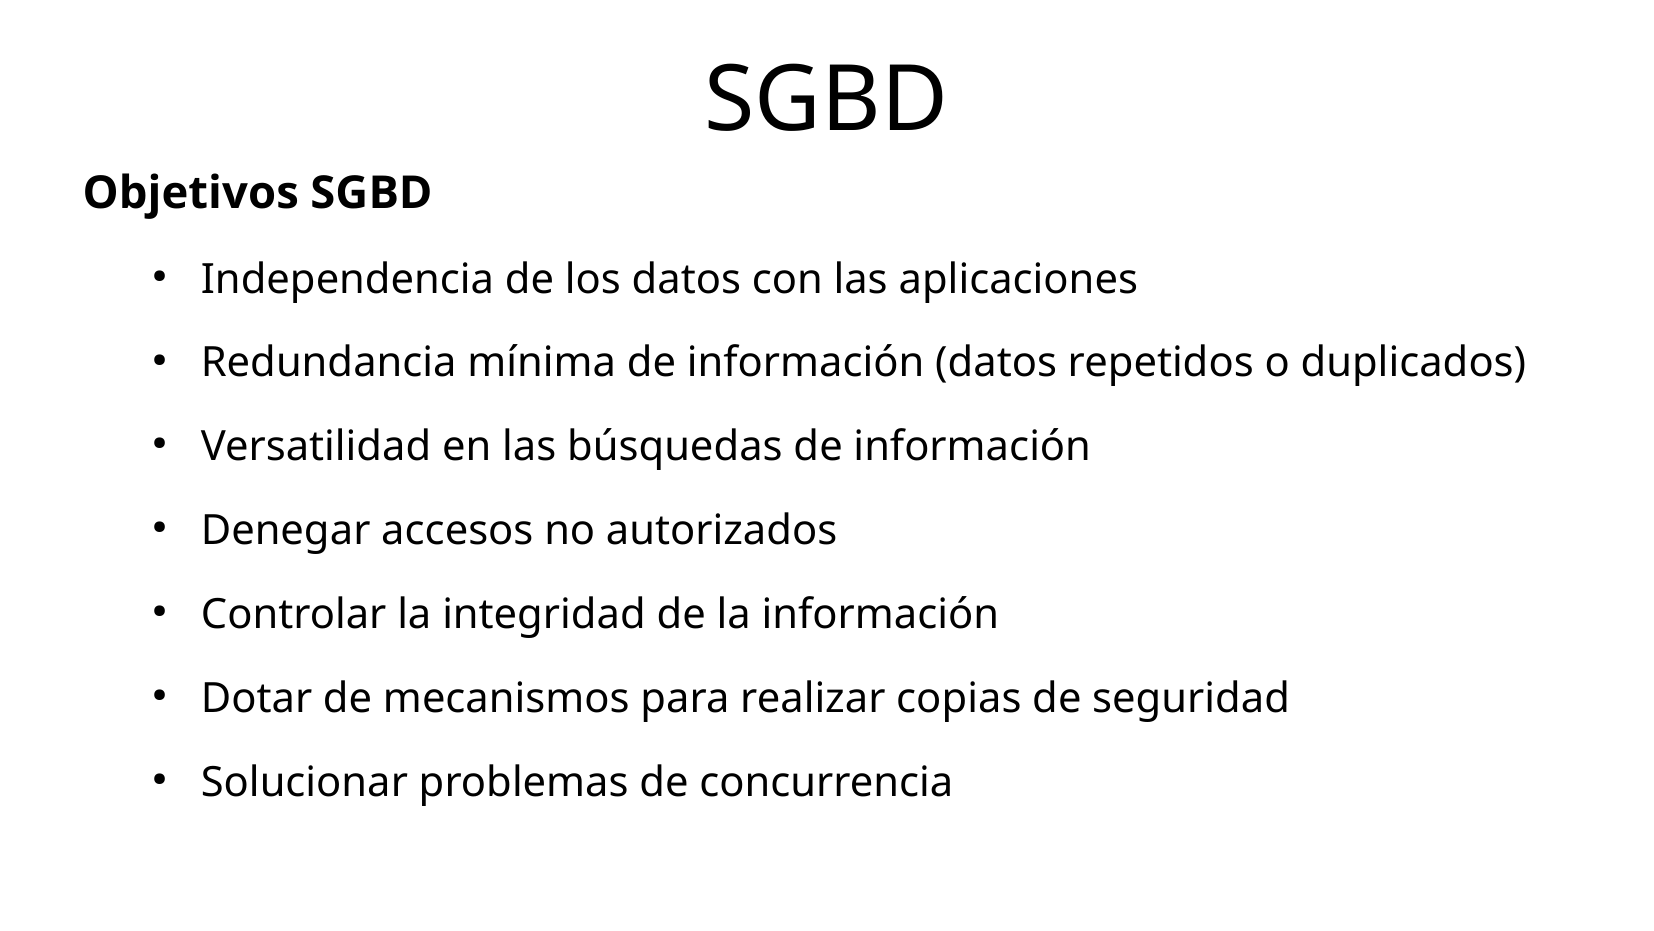

# SGBD
Objetivos SGBD
Independencia de los datos con las aplicaciones
Redundancia mínima de información (datos repetidos o duplicados)
Versatilidad en las búsquedas de información
Denegar accesos no autorizados
Controlar la integridad de la información
Dotar de mecanismos para realizar copias de seguridad
Solucionar problemas de concurrencia